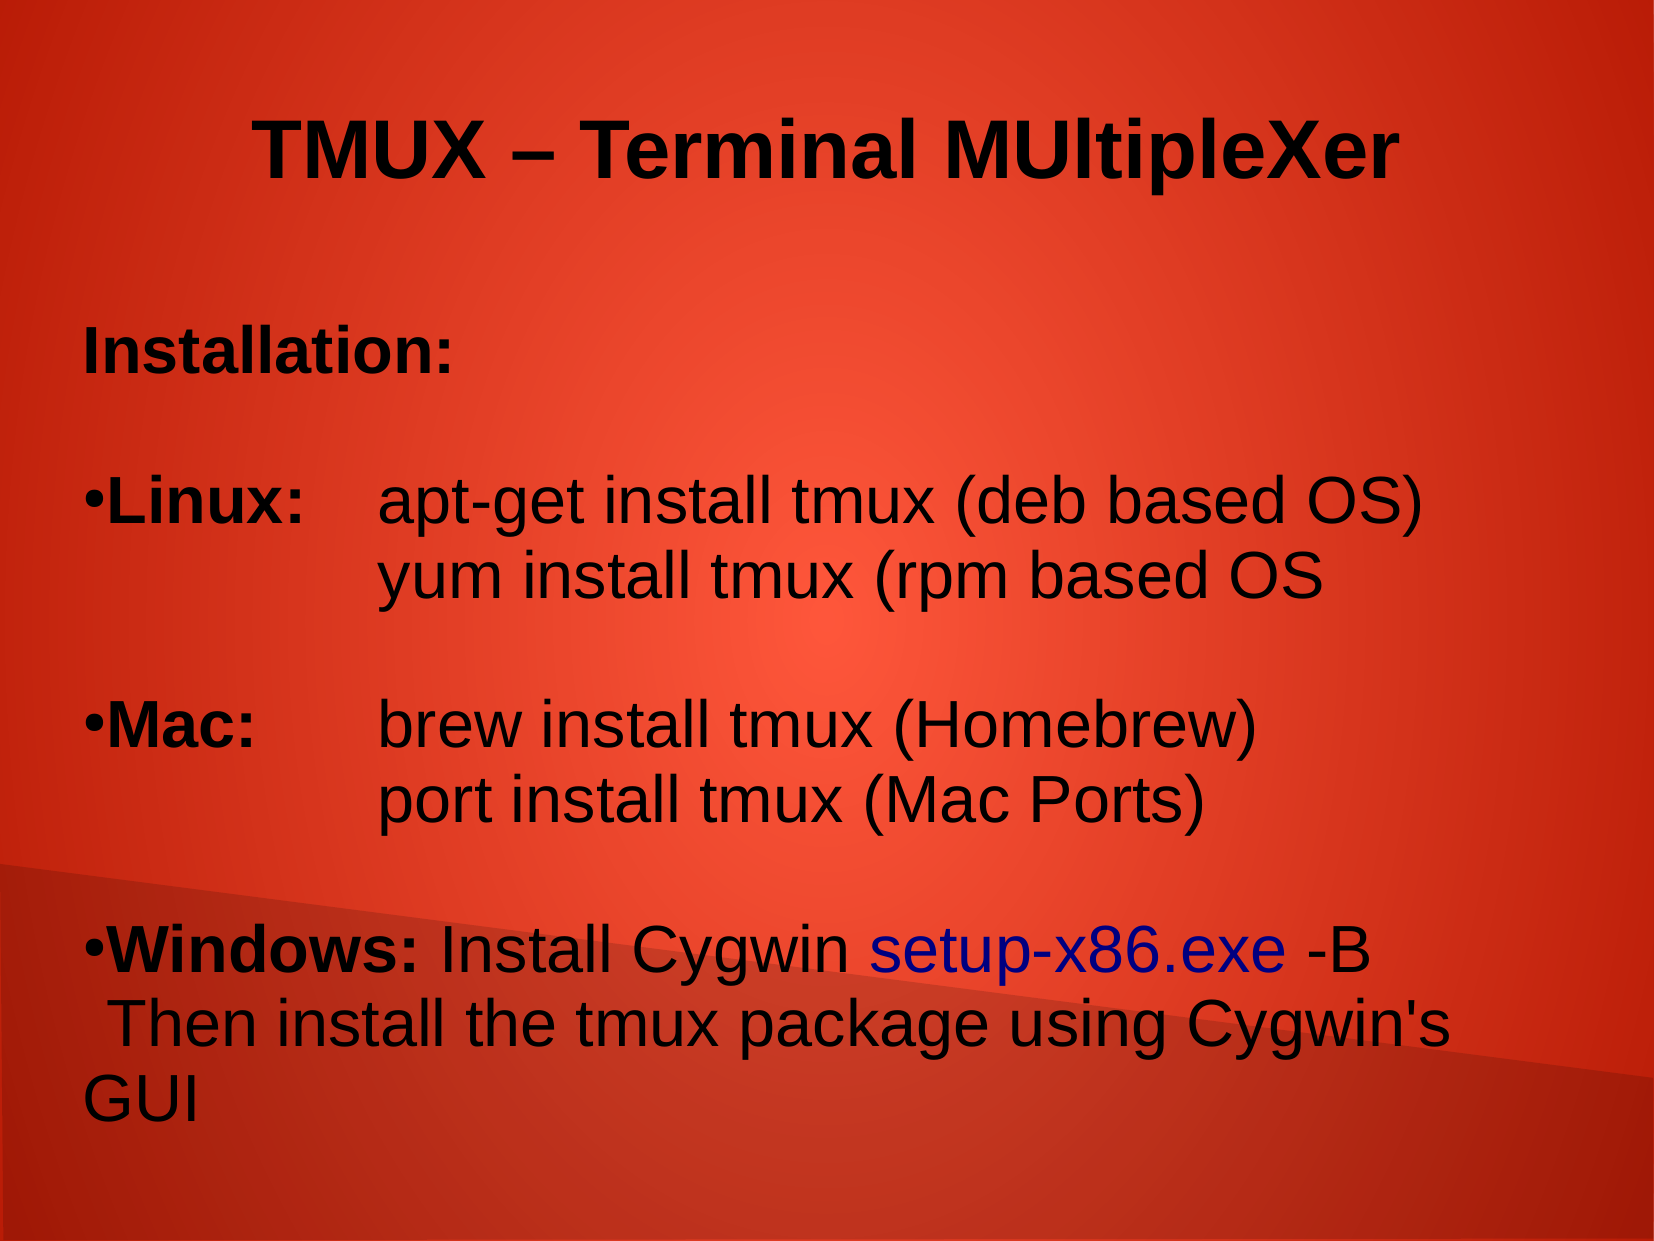

# TMUX – Terminal MUltipleXer
Installation:
Linux:	apt-get install tmux (deb based OS)
				yum install tmux (rpm based OS
Mac: 		brew install tmux (Homebrew)
				port install tmux (Mac Ports)
Windows: Install Cygwin setup-x86.exe -B
Then install the tmux package using Cygwin's GUI